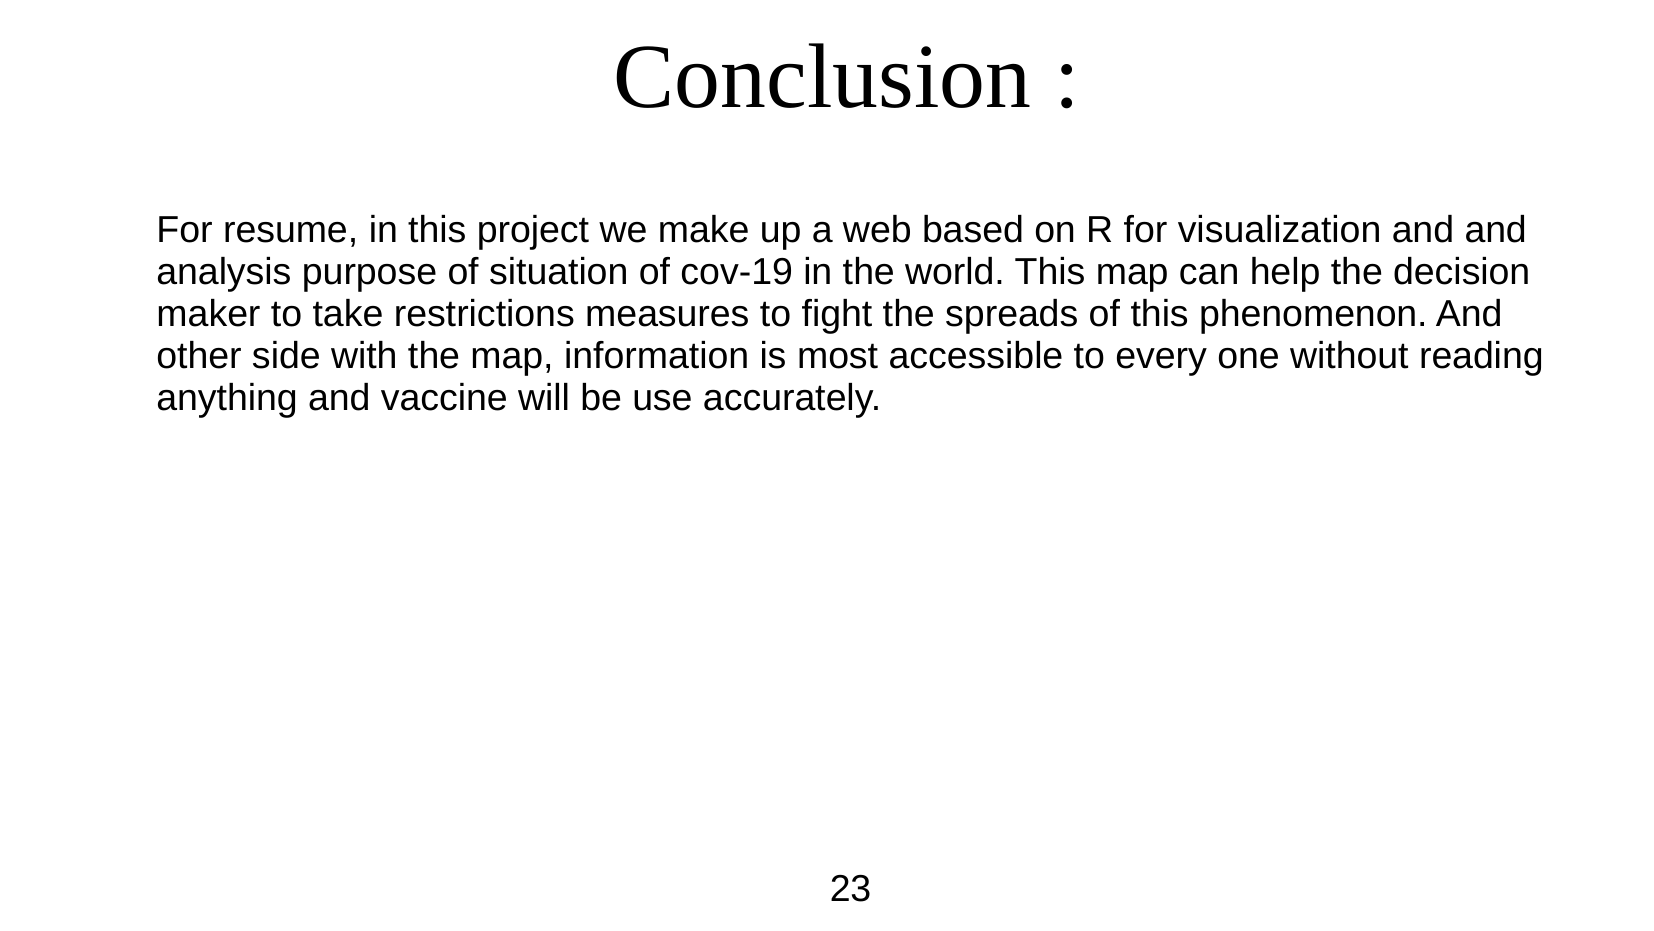

# Conclusion :
For resume, in this project we make up a web based on R for visualization and and analysis purpose of situation of cov-19 in the world. This map can help the decision maker to take restrictions measures to fight the spreads of this phenomenon. And other side with the map, information is most accessible to every one without reading anything and vaccine will be use accurately.